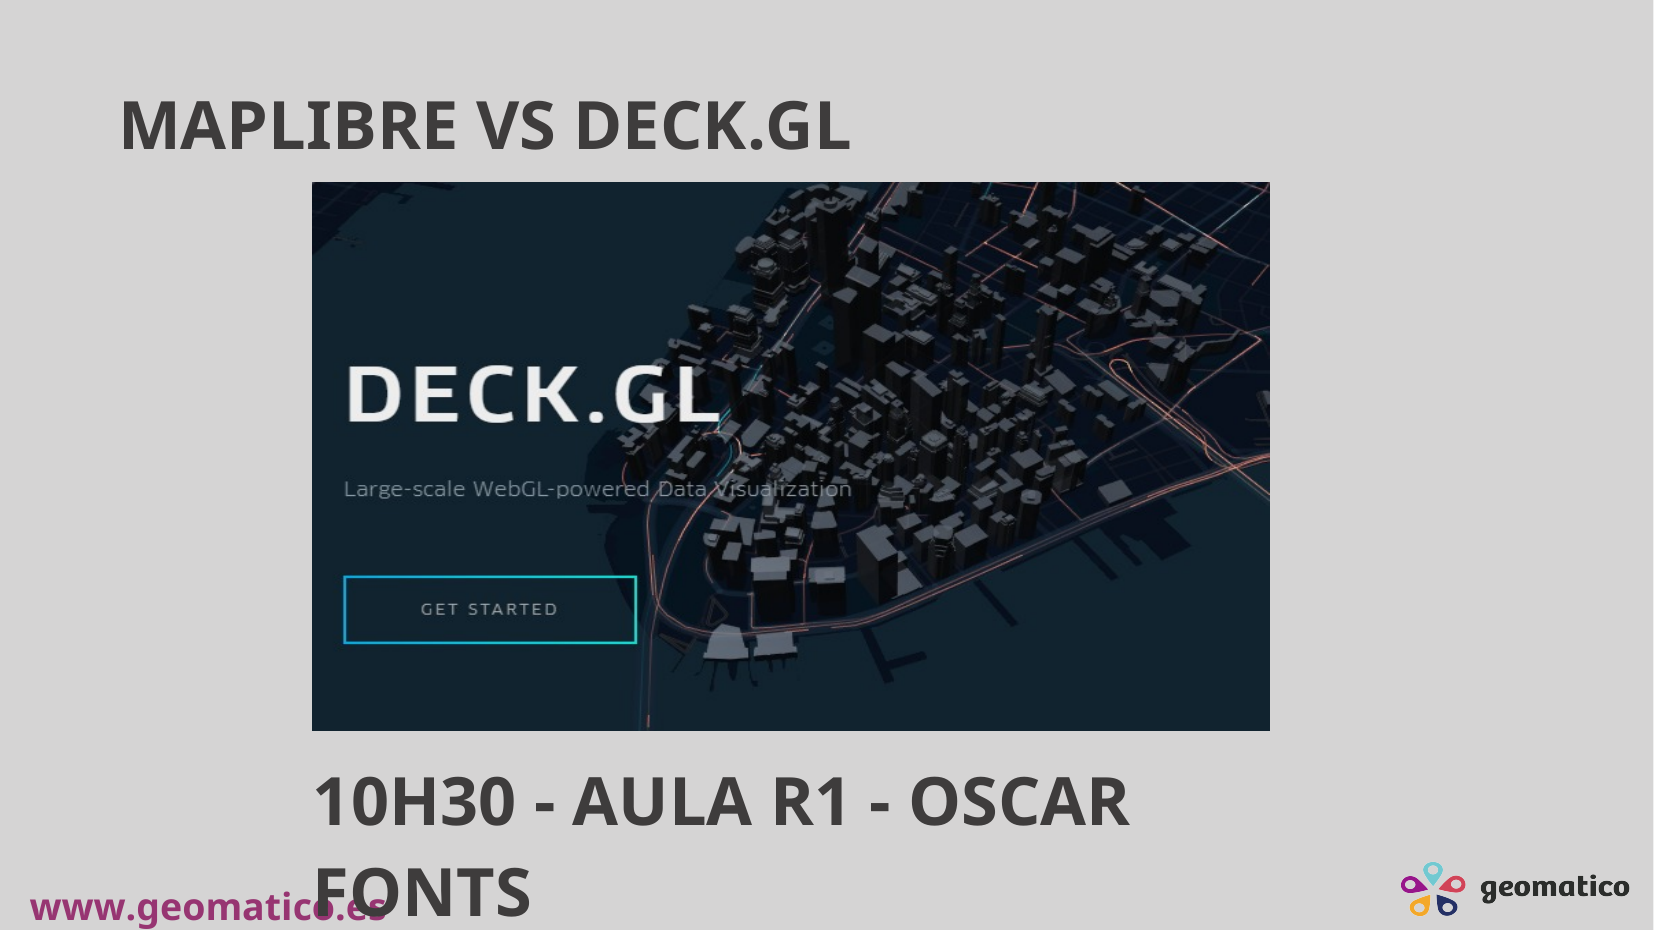

Maplibre vs deck.gl
10h30 - Aula r1 - Oscar fonts